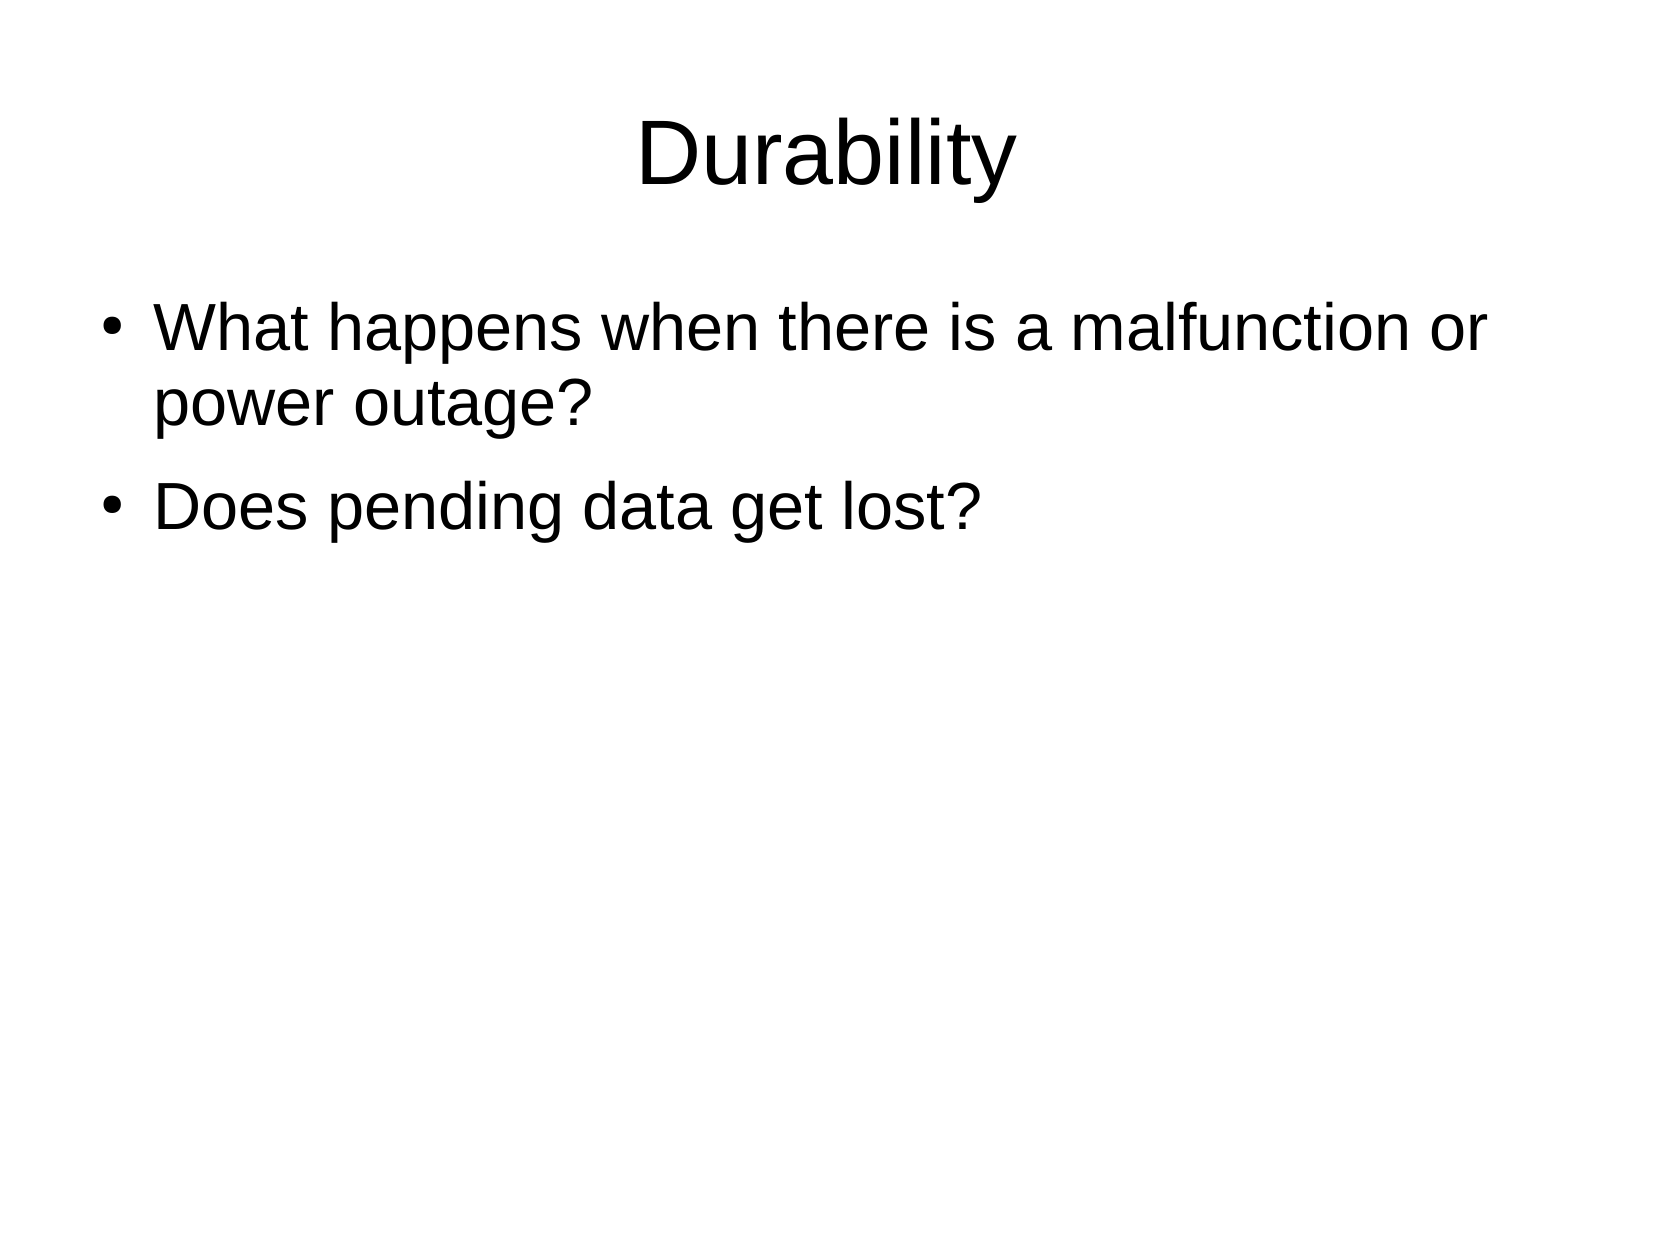

# Durability
What happens when there is a malfunction or power outage?
Does pending data get lost?